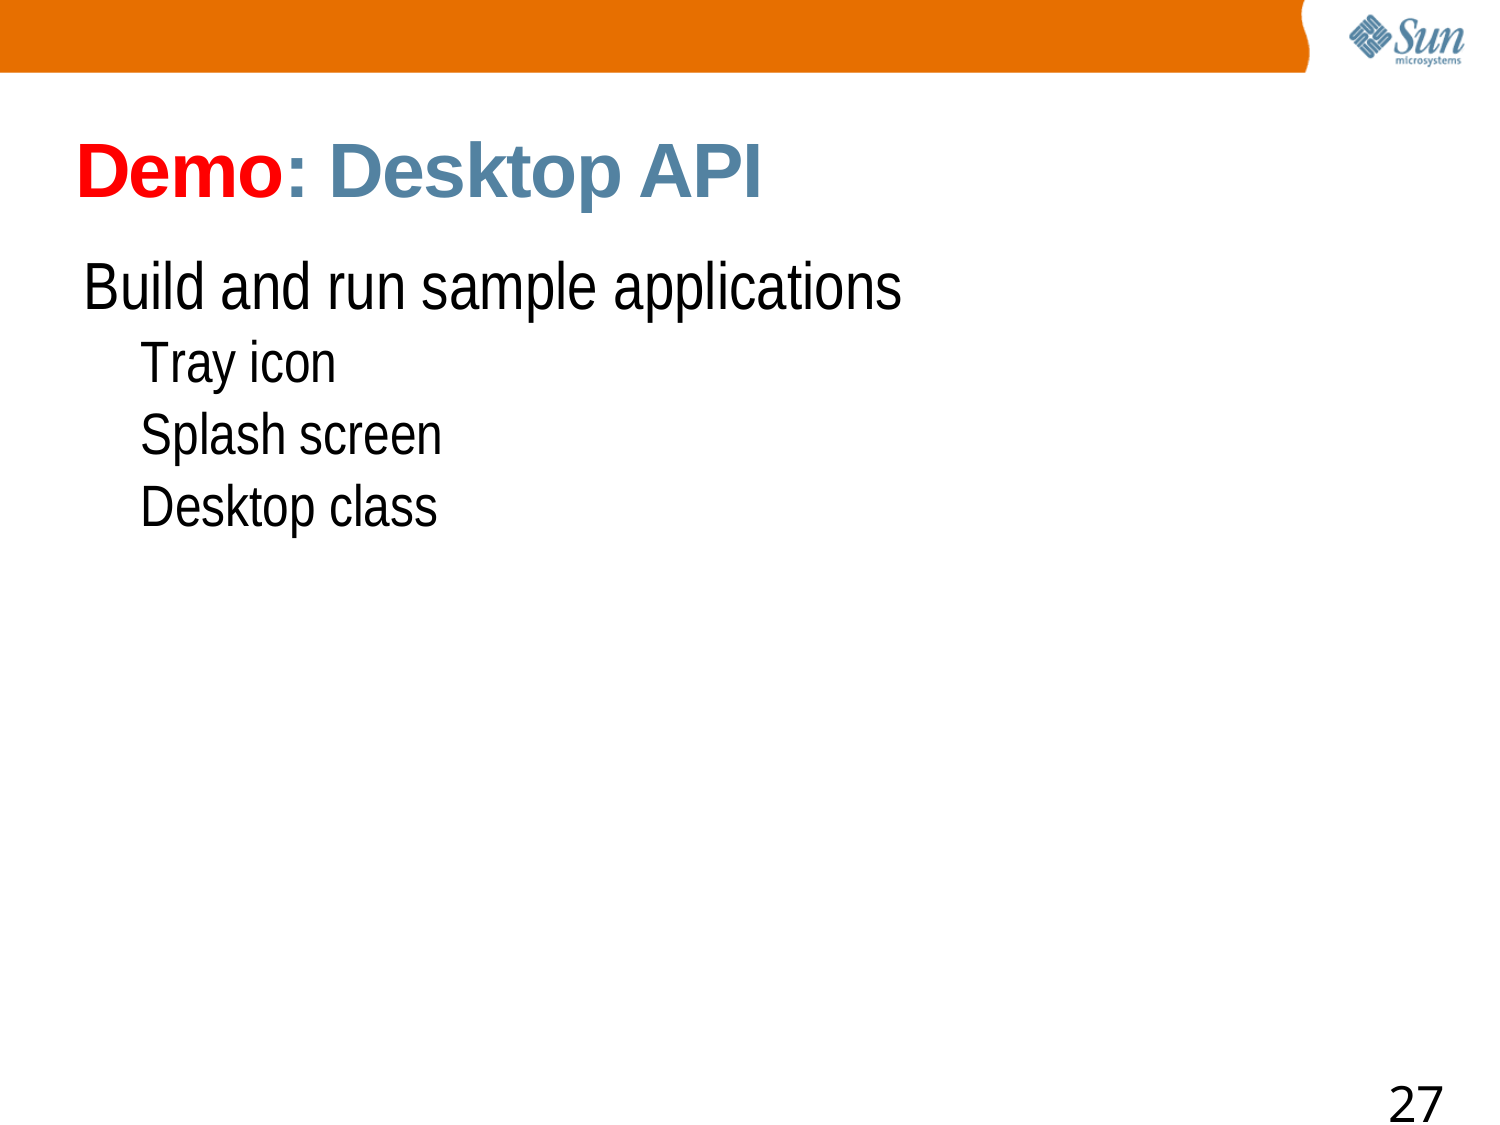

# Demo: Desktop API
Build and run sample applications
Tray icon
Splash screen
Desktop class